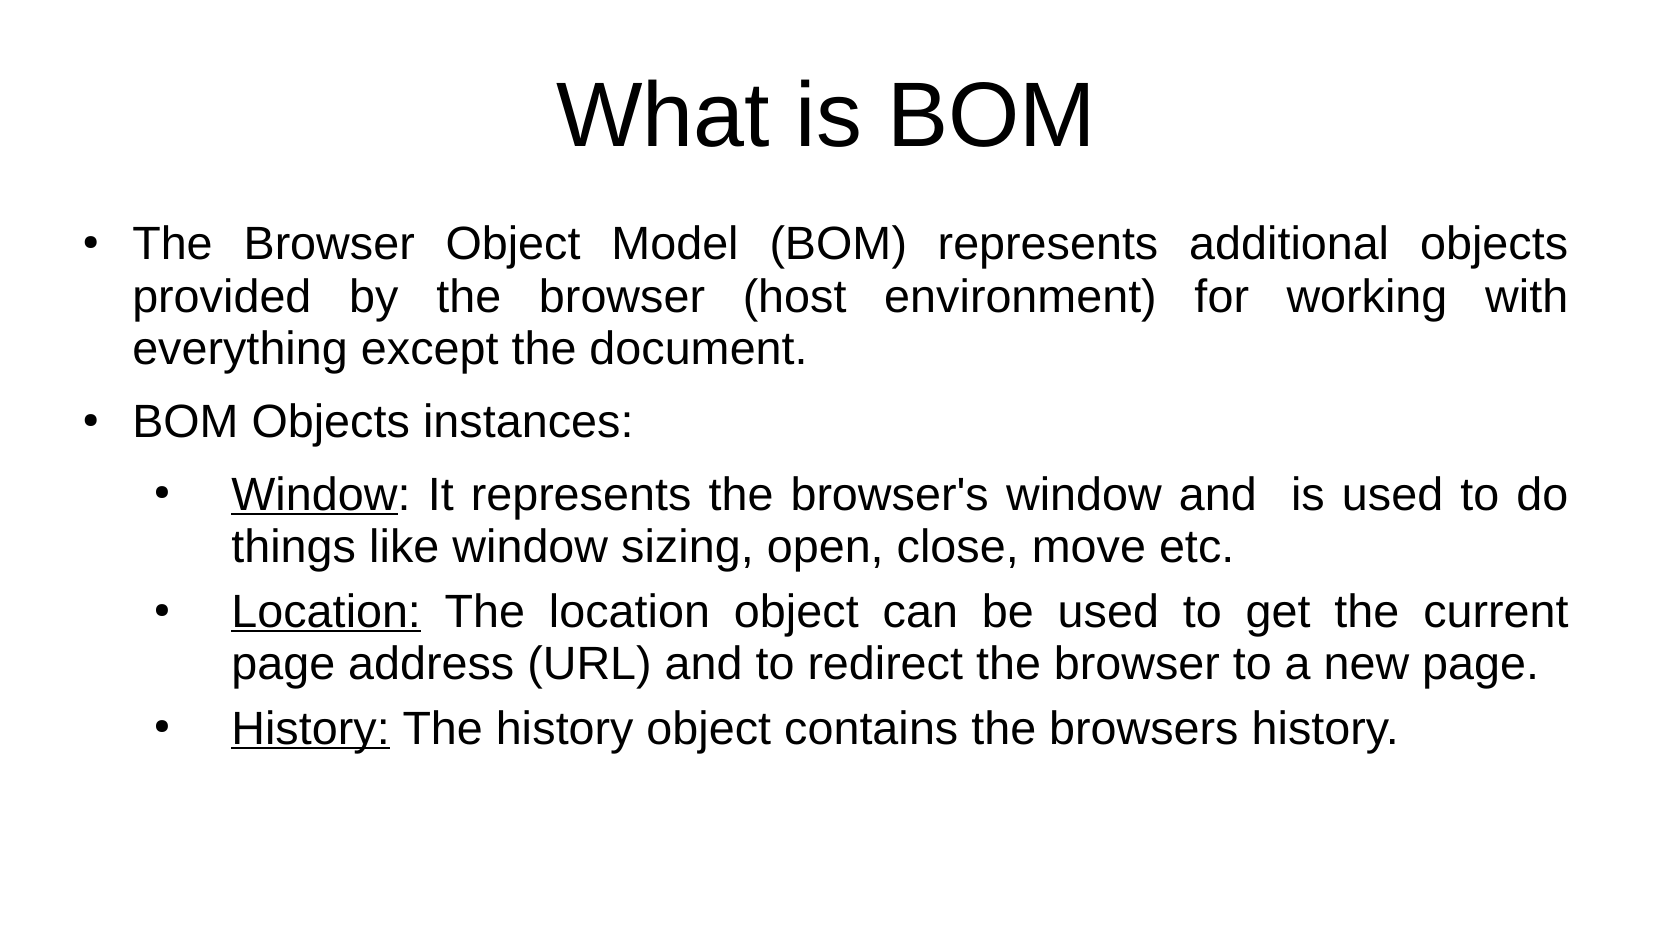

# What is BOM
The Browser Object Model (BOM) represents additional objects provided by the browser (host environment) for working with everything except the document.
BOM Objects instances:
Window: It represents the browser's window and is used to do things like window sizing, open, close, move etc.
Location: The location object can be used to get the current page address (URL) and to redirect the browser to a new page.
History: The history object contains the browsers history.